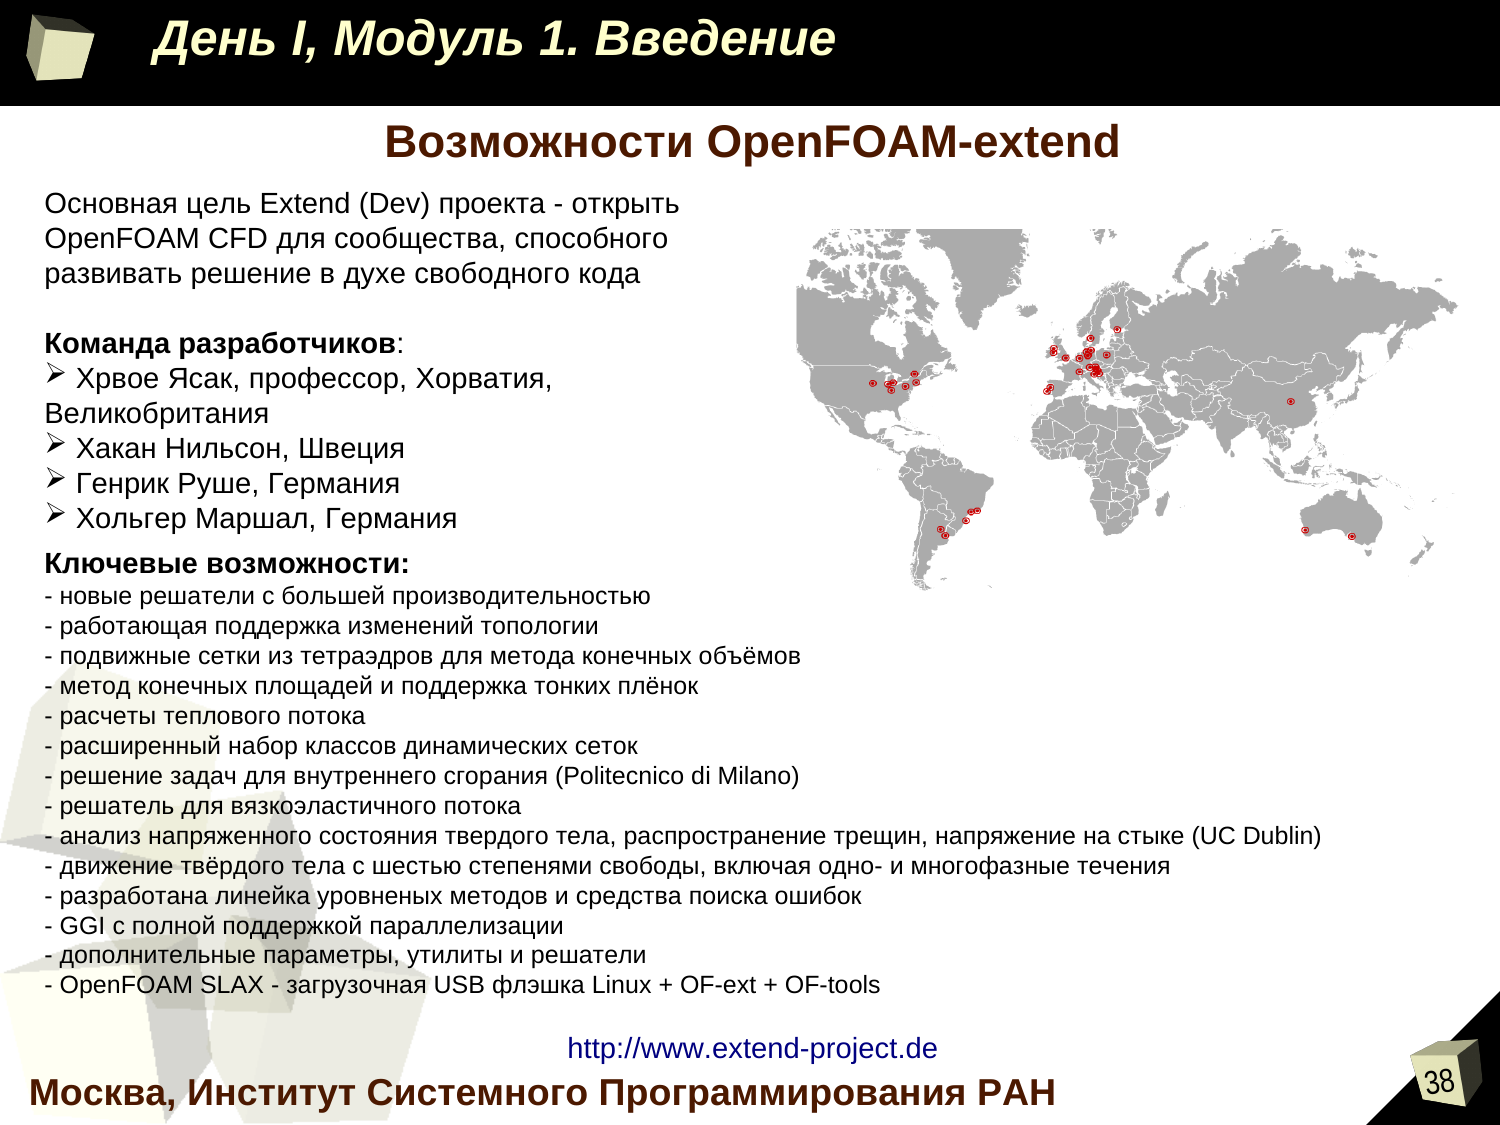

Возможности OpenFOAM-extend
Основная цель Extend (Dev) проекта - открыть OpenFOAM CFD для сообщества, способного развивать решение в духе свободного кода
Команда разработчиков:
 Хрвое Ясак, профессор, Хорватия, Великобритания
 Хакан Нильсон, Швеция
 Генрик Руше, Германия
 Хольгер Маршал, Германия
Ключевые возможности:
- новые решатели с большей производительностью
- работающая поддержка изменений топологии
- подвижные сетки из тетраэдров для метода конечных объёмов
- метод конечных площадей и поддержка тонких плёнок
- расчеты теплового потока
- расширенный набор классов динамических сеток
- решение задач для внутреннего сгорания (Politecnico di Milano)
- решатель для вязкоэластичного потока
- анализ напряженного состояния твердого тела, распространение трещин, напряжение на стыке (UC Dublin)
- движение твёрдого тела с шестью степенями свободы, включая одно- и многофазные течения
- разработана линейка уровненых методов и средства поиска ошибок
- GGI с полной поддержкой параллелизации
- дополнительные параметры, утилиты и решатели
- OpenFOAM SLAX - загрузочная USB флэшка Linux + OF-ext + OF-tools
http://www.extend-project.de